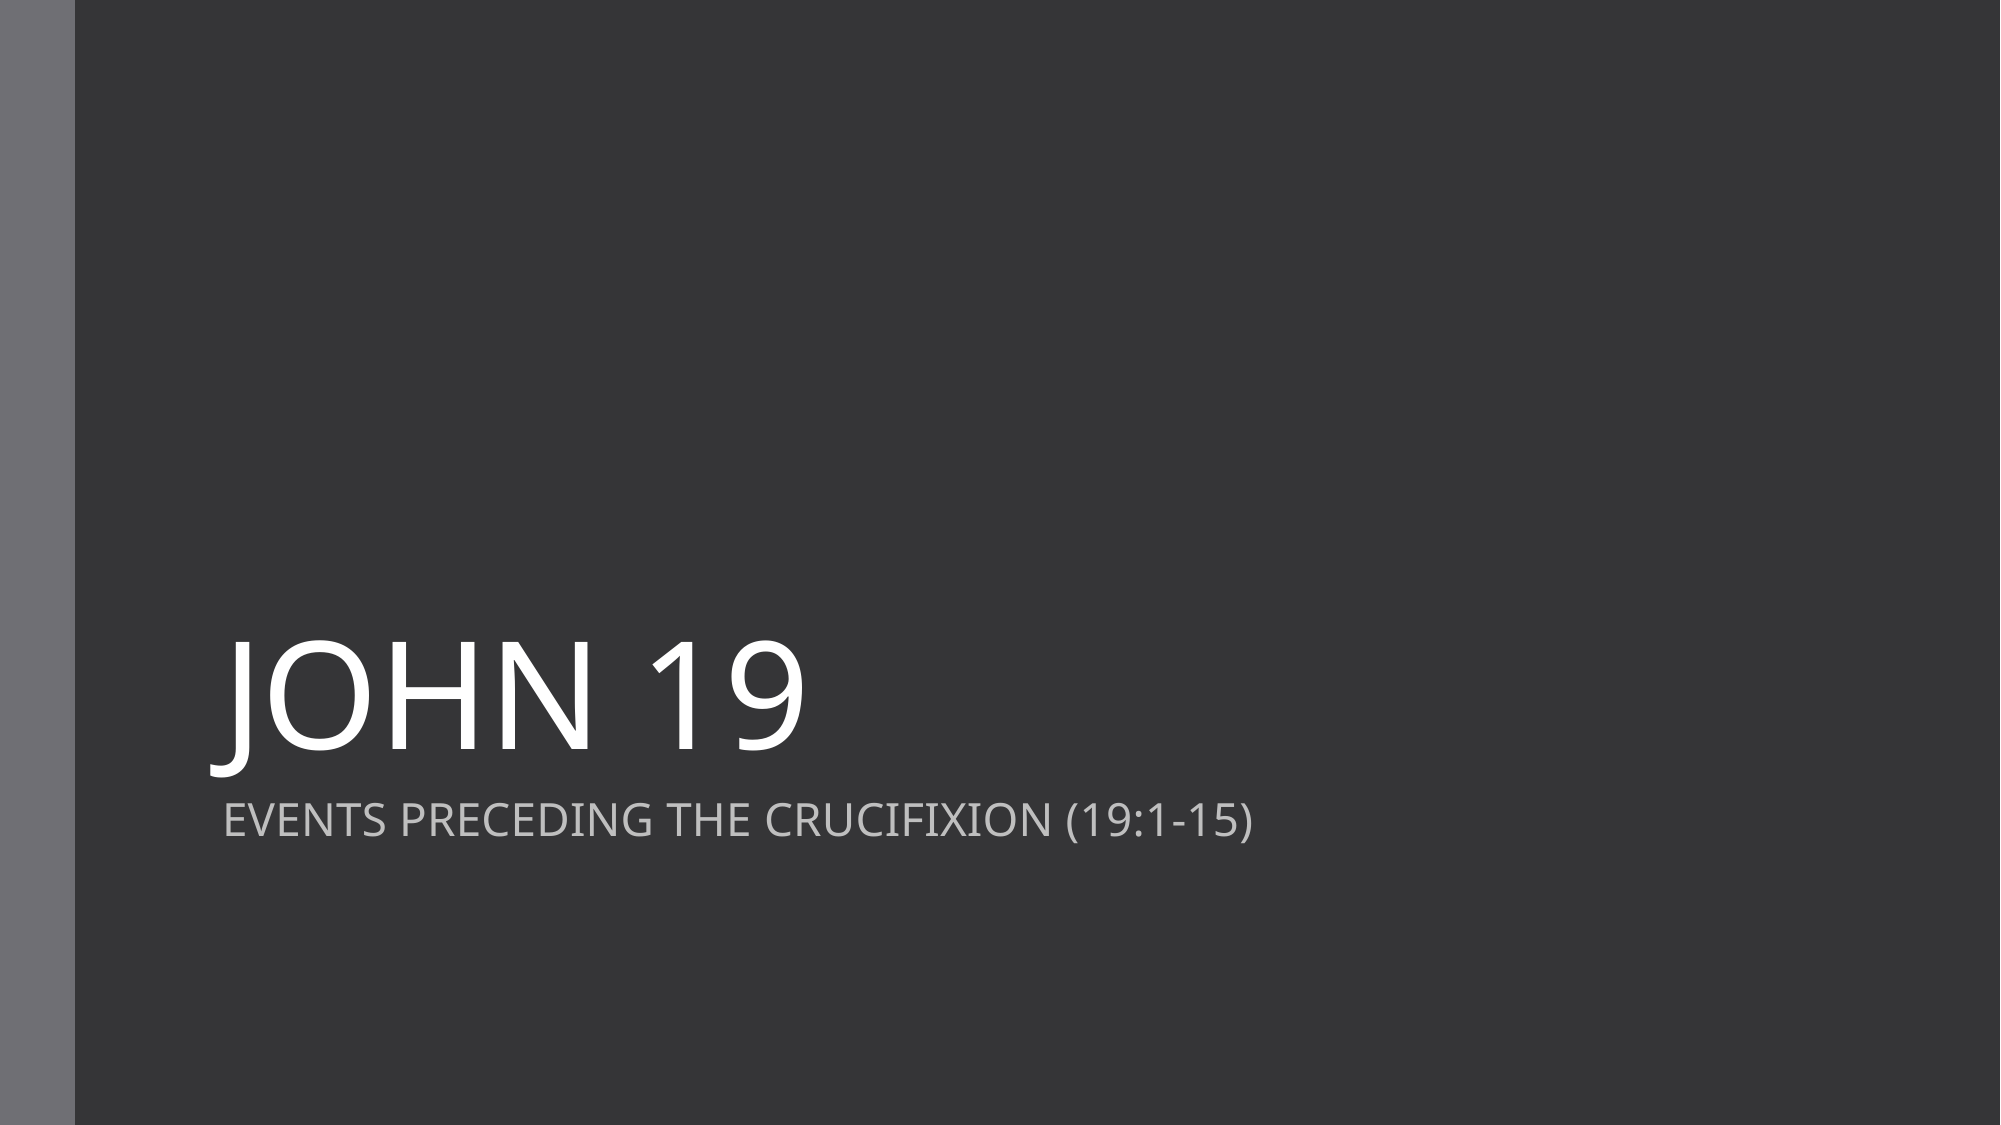

# JOHN 19
EVENTS PRECEDING THE CRUCIFIXION (19:1-15)